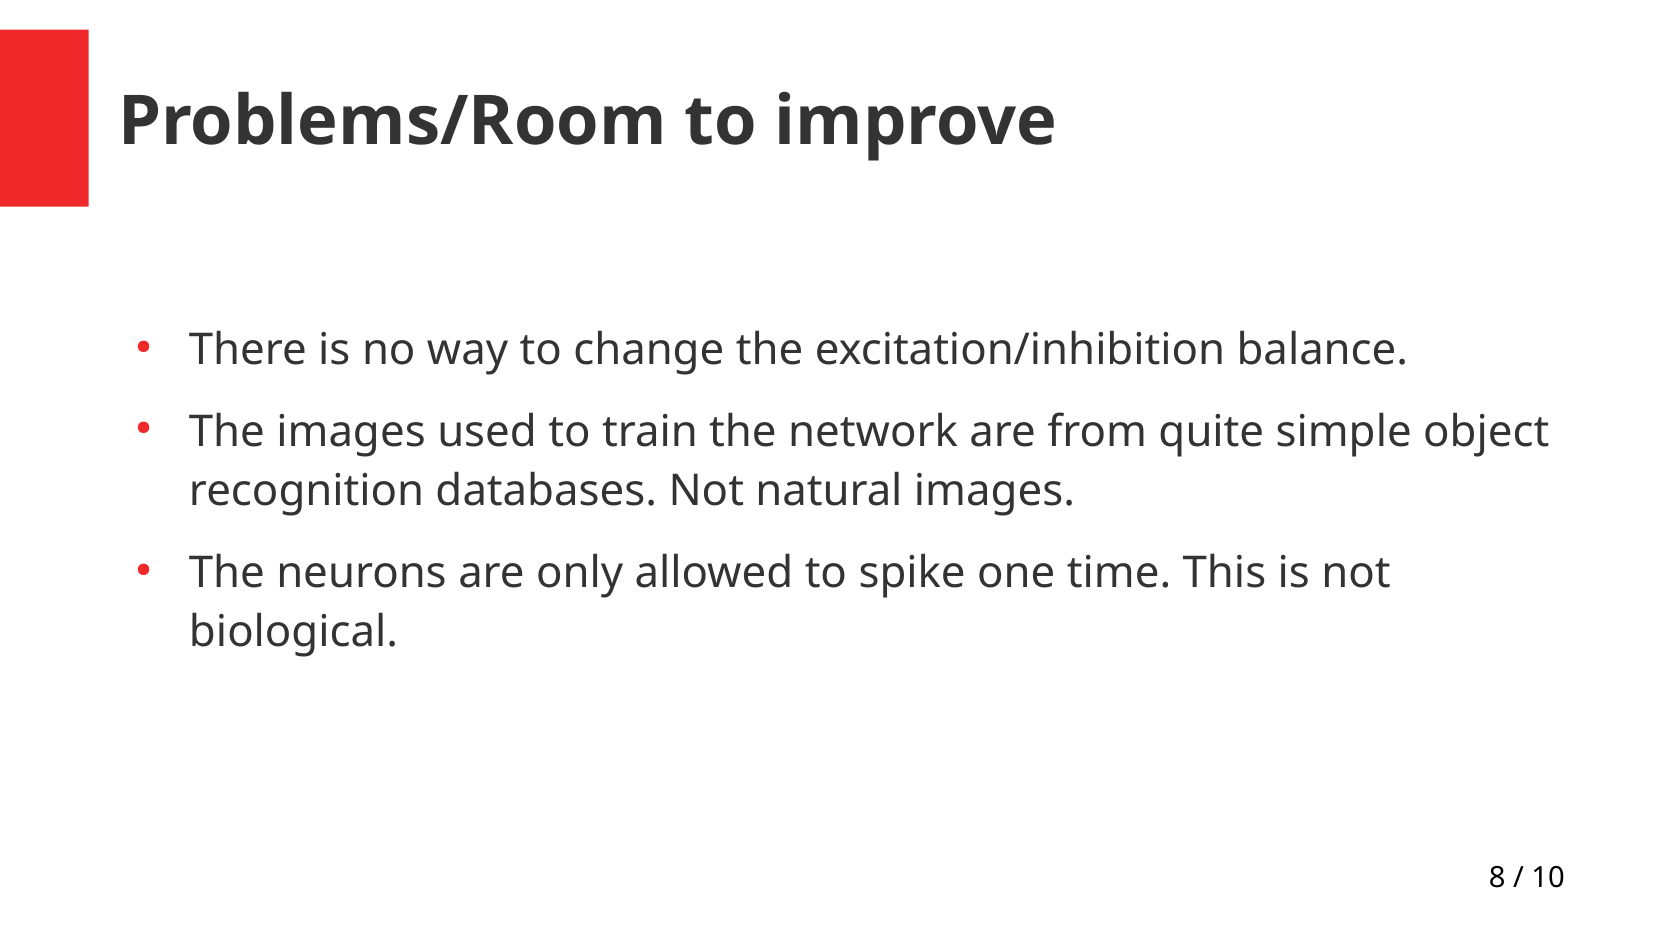

# Problems/Room to improve
There is no way to change the excitation/inhibition balance.
The images used to train the network are from quite simple object recognition databases. Not natural images.
The neurons are only allowed to spike one time. This is not biological.
8